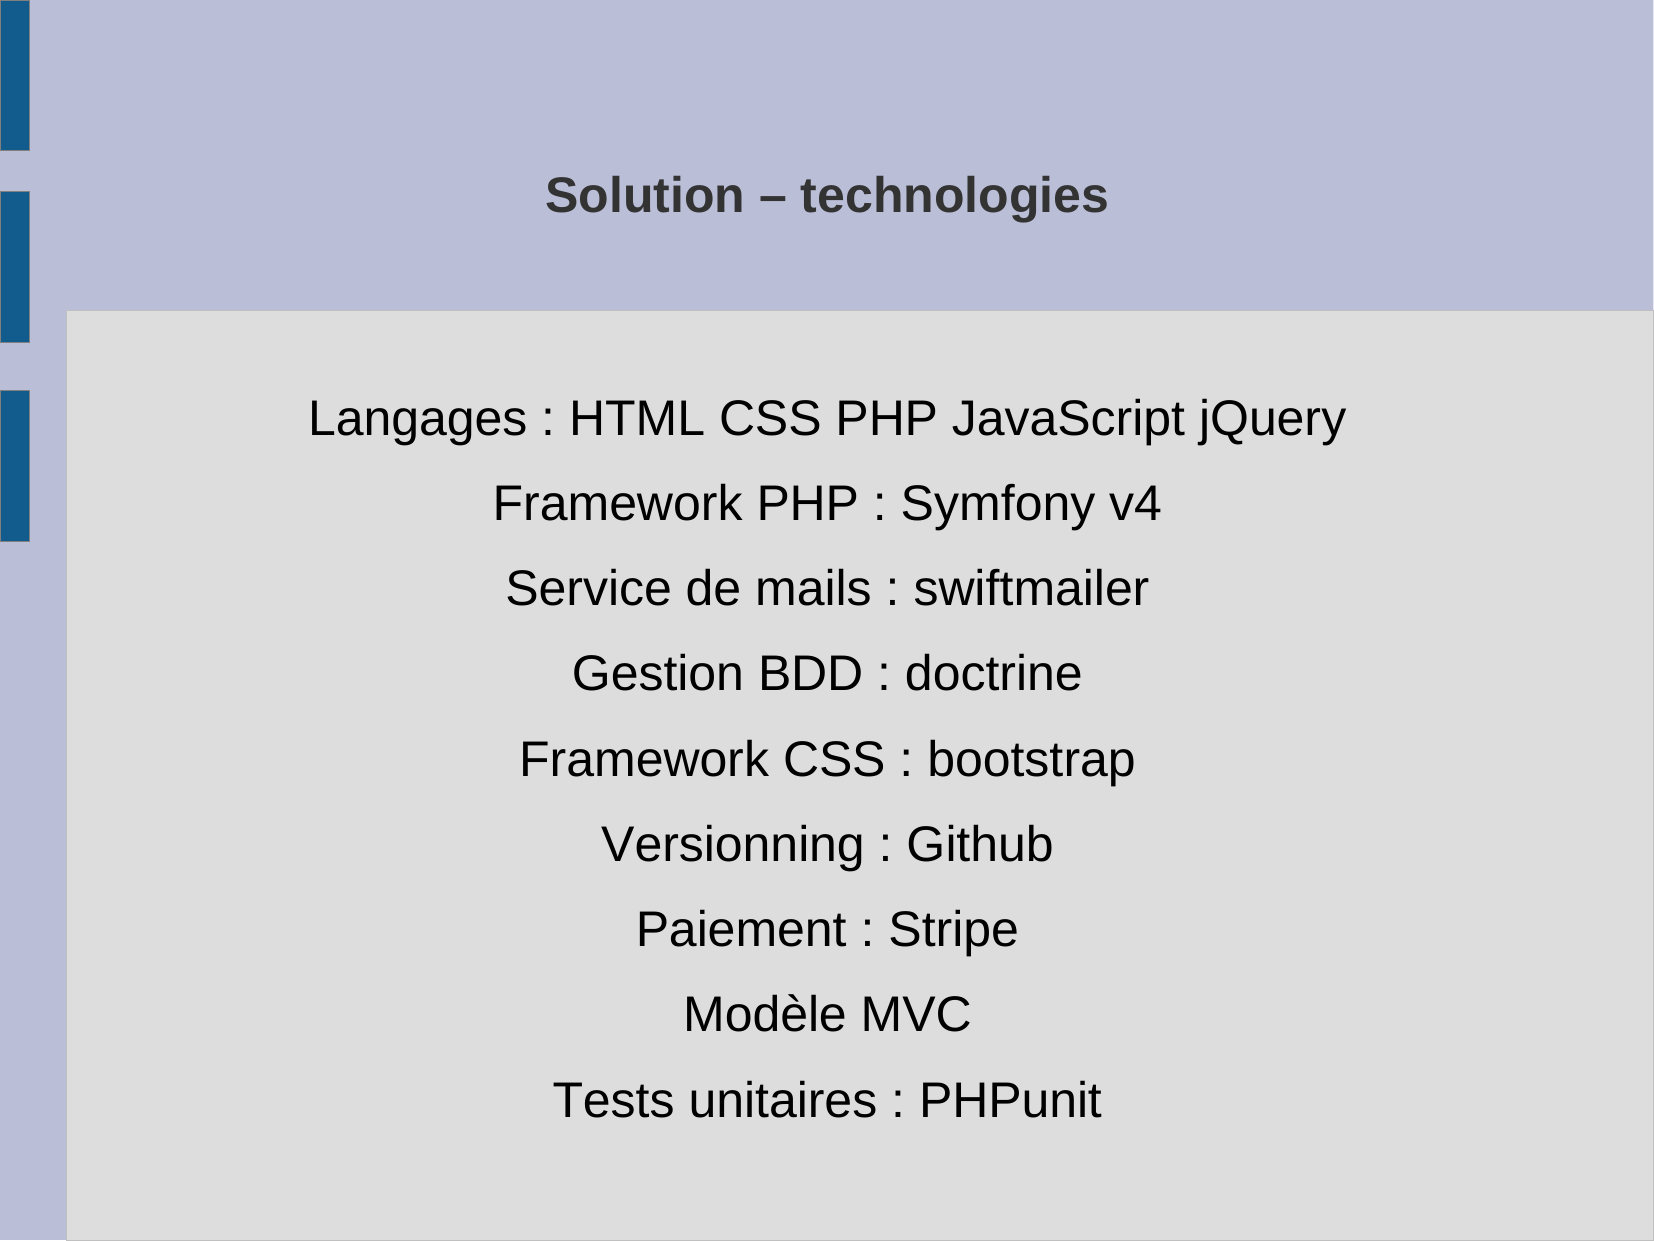

# Solution – technologies
Langages : HTML CSS PHP JavaScript jQuery
Framework PHP : Symfony v4
Service de mails : swiftmailer
Gestion BDD : doctrine
Framework CSS : bootstrap
Versionning : Github
Paiement : Stripe
Modèle MVC
Tests unitaires : PHPunit